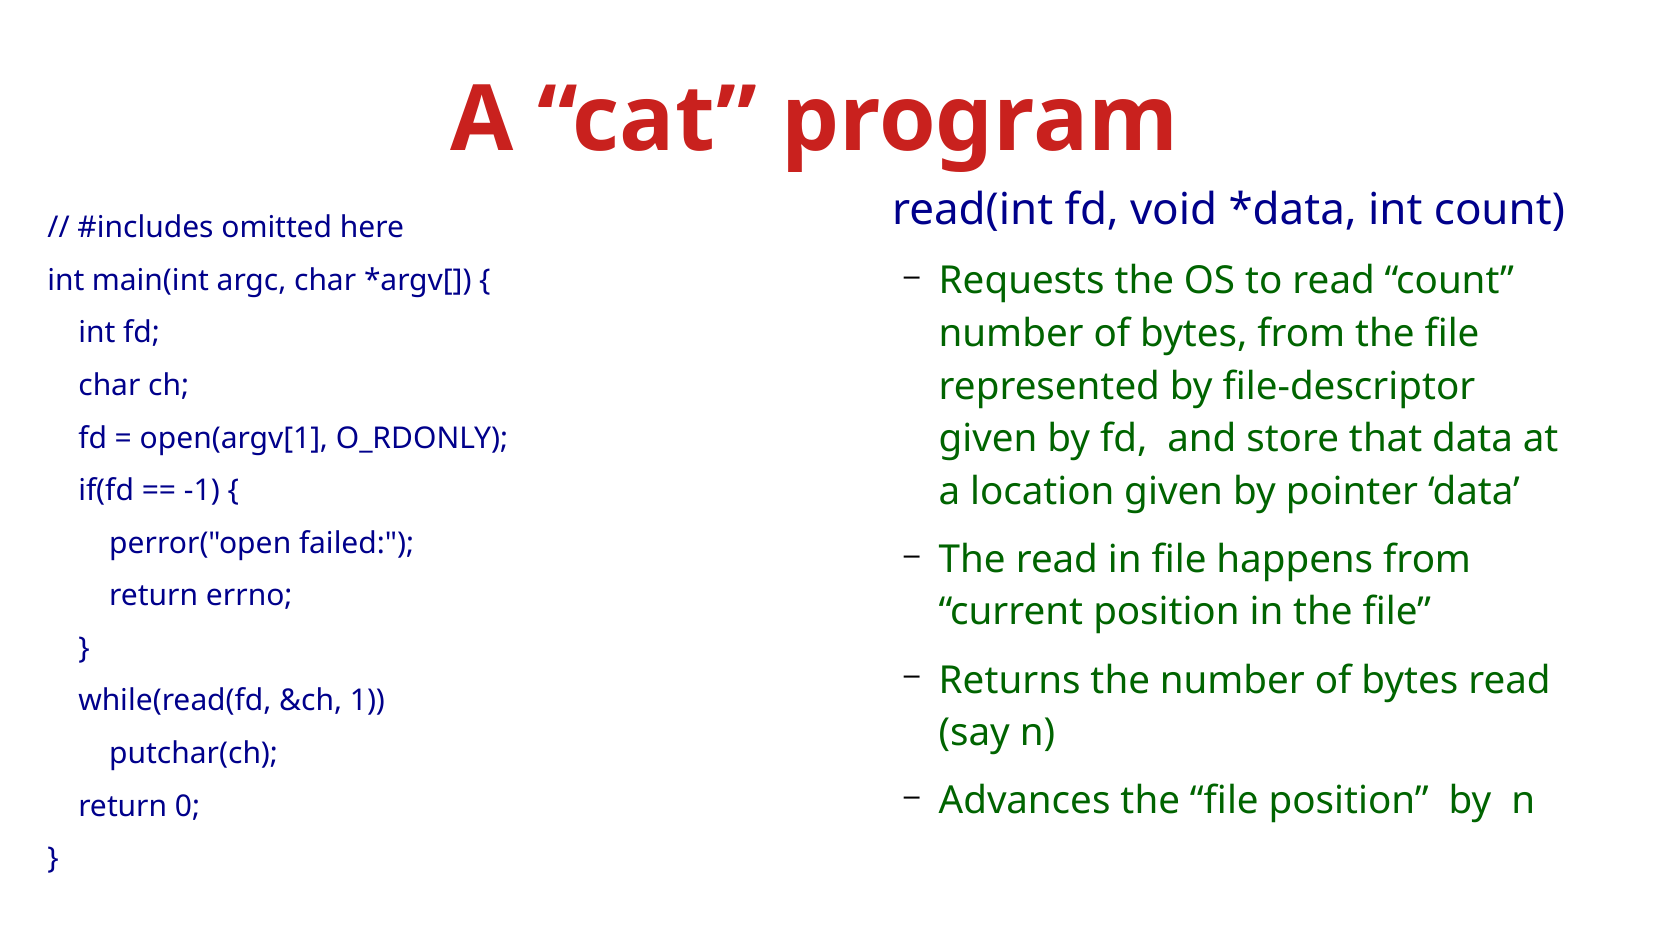

# A “cat” program
read(int fd, void *data, int count)
Requests the OS to read “count” number of bytes, from the file represented by file-descriptor given by fd, and store that data at a location given by pointer ‘data’
The read in file happens from “current position in the file”
Returns the number of bytes read (say n)
Advances the “file position” by n
// #includes omitted here
int main(int argc, char *argv[]) {
 int fd;
 char ch;
 fd = open(argv[1], O_RDONLY);
 if(fd == -1) {
 perror("open failed:");
 return errno;
 }
 while(read(fd, &ch, 1))
 putchar(ch);
 return 0;
}